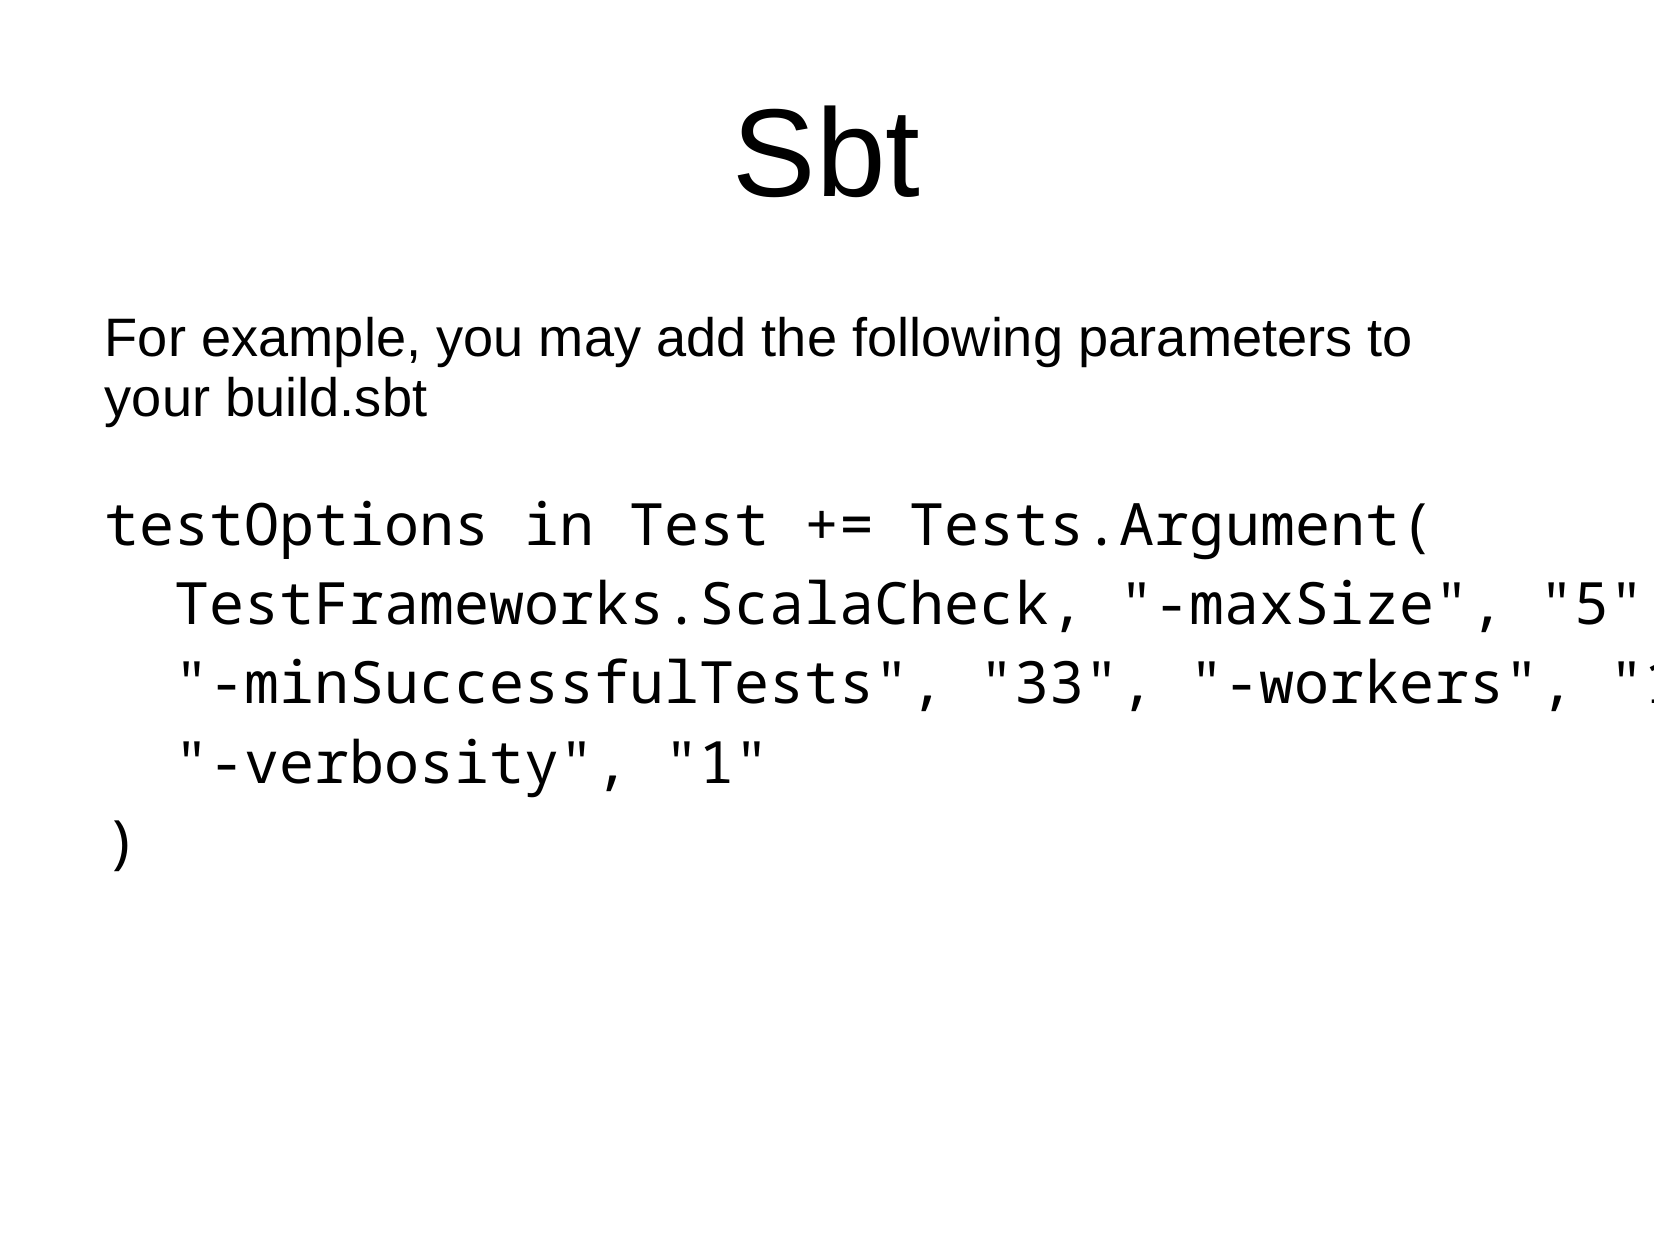

# Sbt
For example, you may add the following parameters to your build.sbt
testOptions in Test += Tests.Argument(
 TestFrameworks.ScalaCheck, "-maxSize", "5",
 "-minSuccessfulTests", "33", "-workers", "1",
 "-verbosity", "1"
)